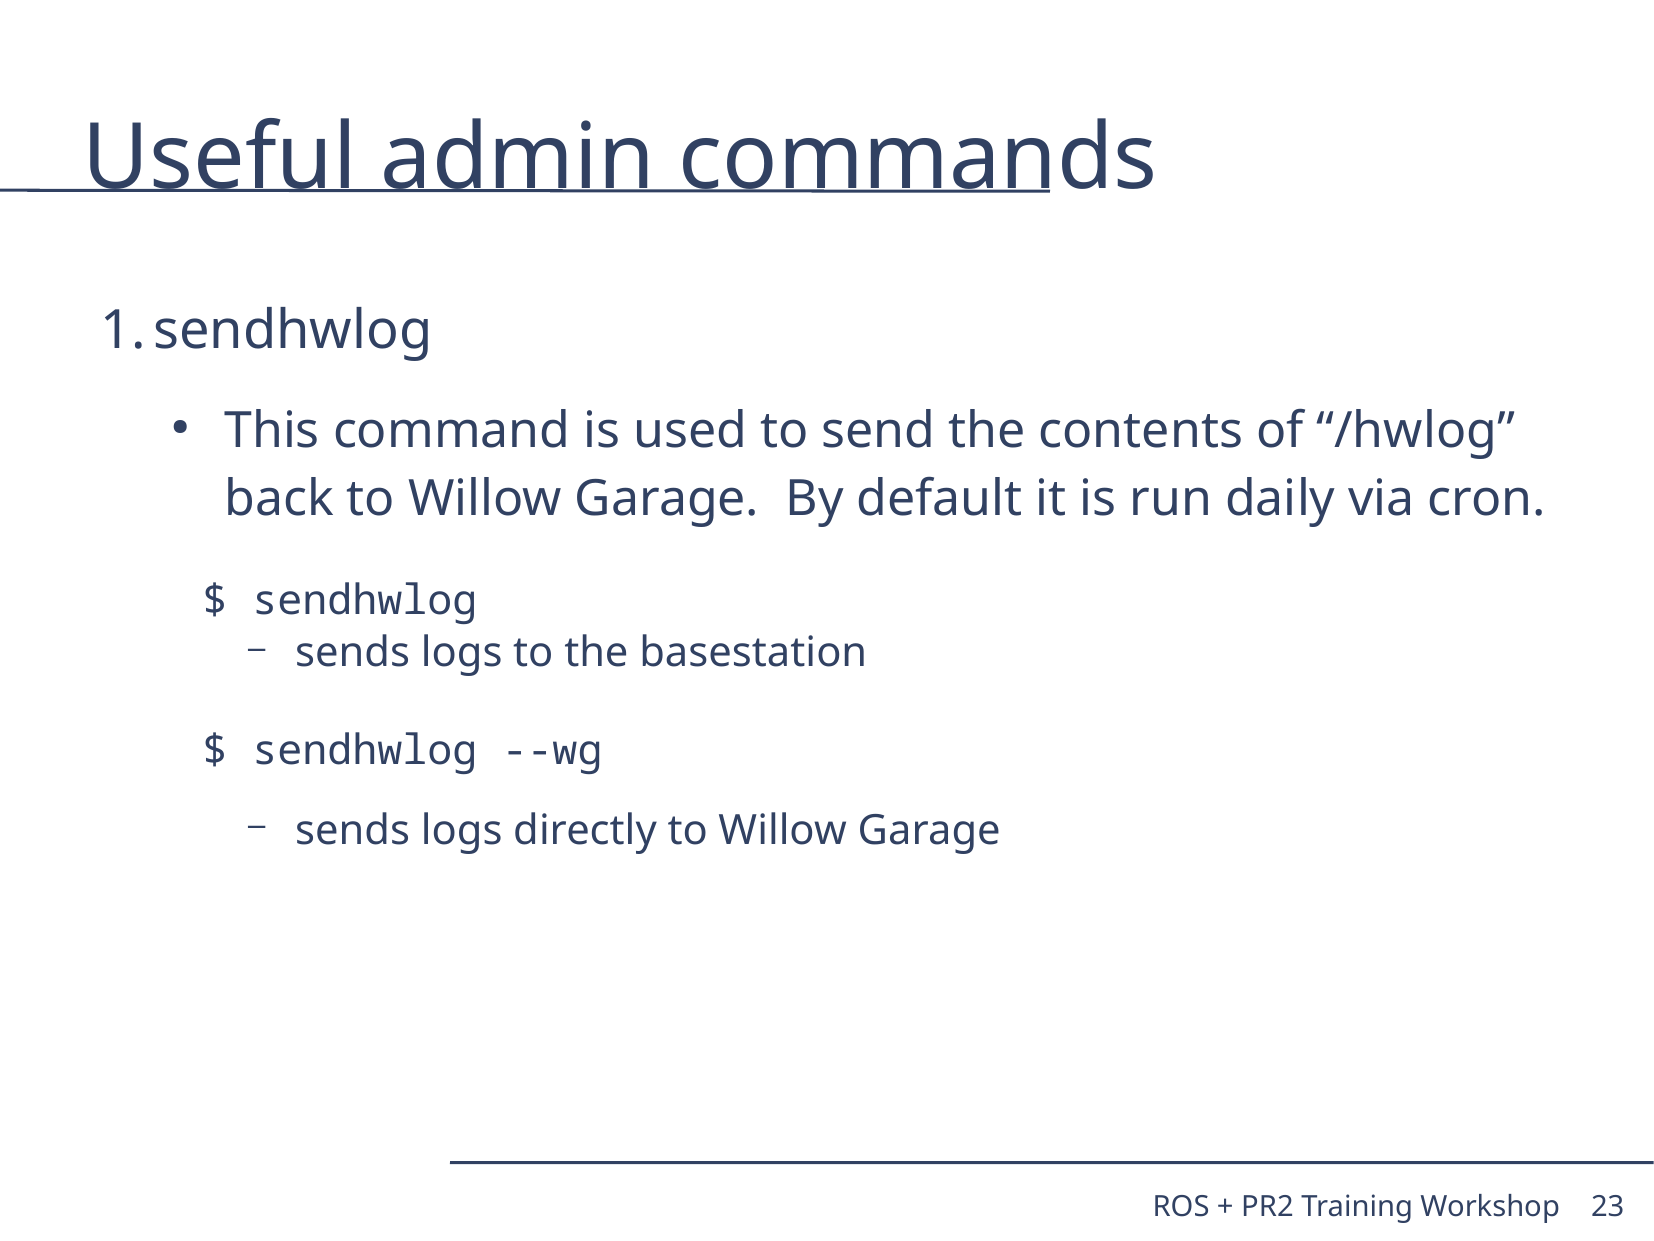

# Useful admin commands
sendhwlog
This command is used to send the contents of “/hwlog” back to Willow Garage. By default it is run daily via cron.
sends logs to the basestation
sends logs directly to Willow Garage
$ sendhwlog
$ sendhwlog --wg